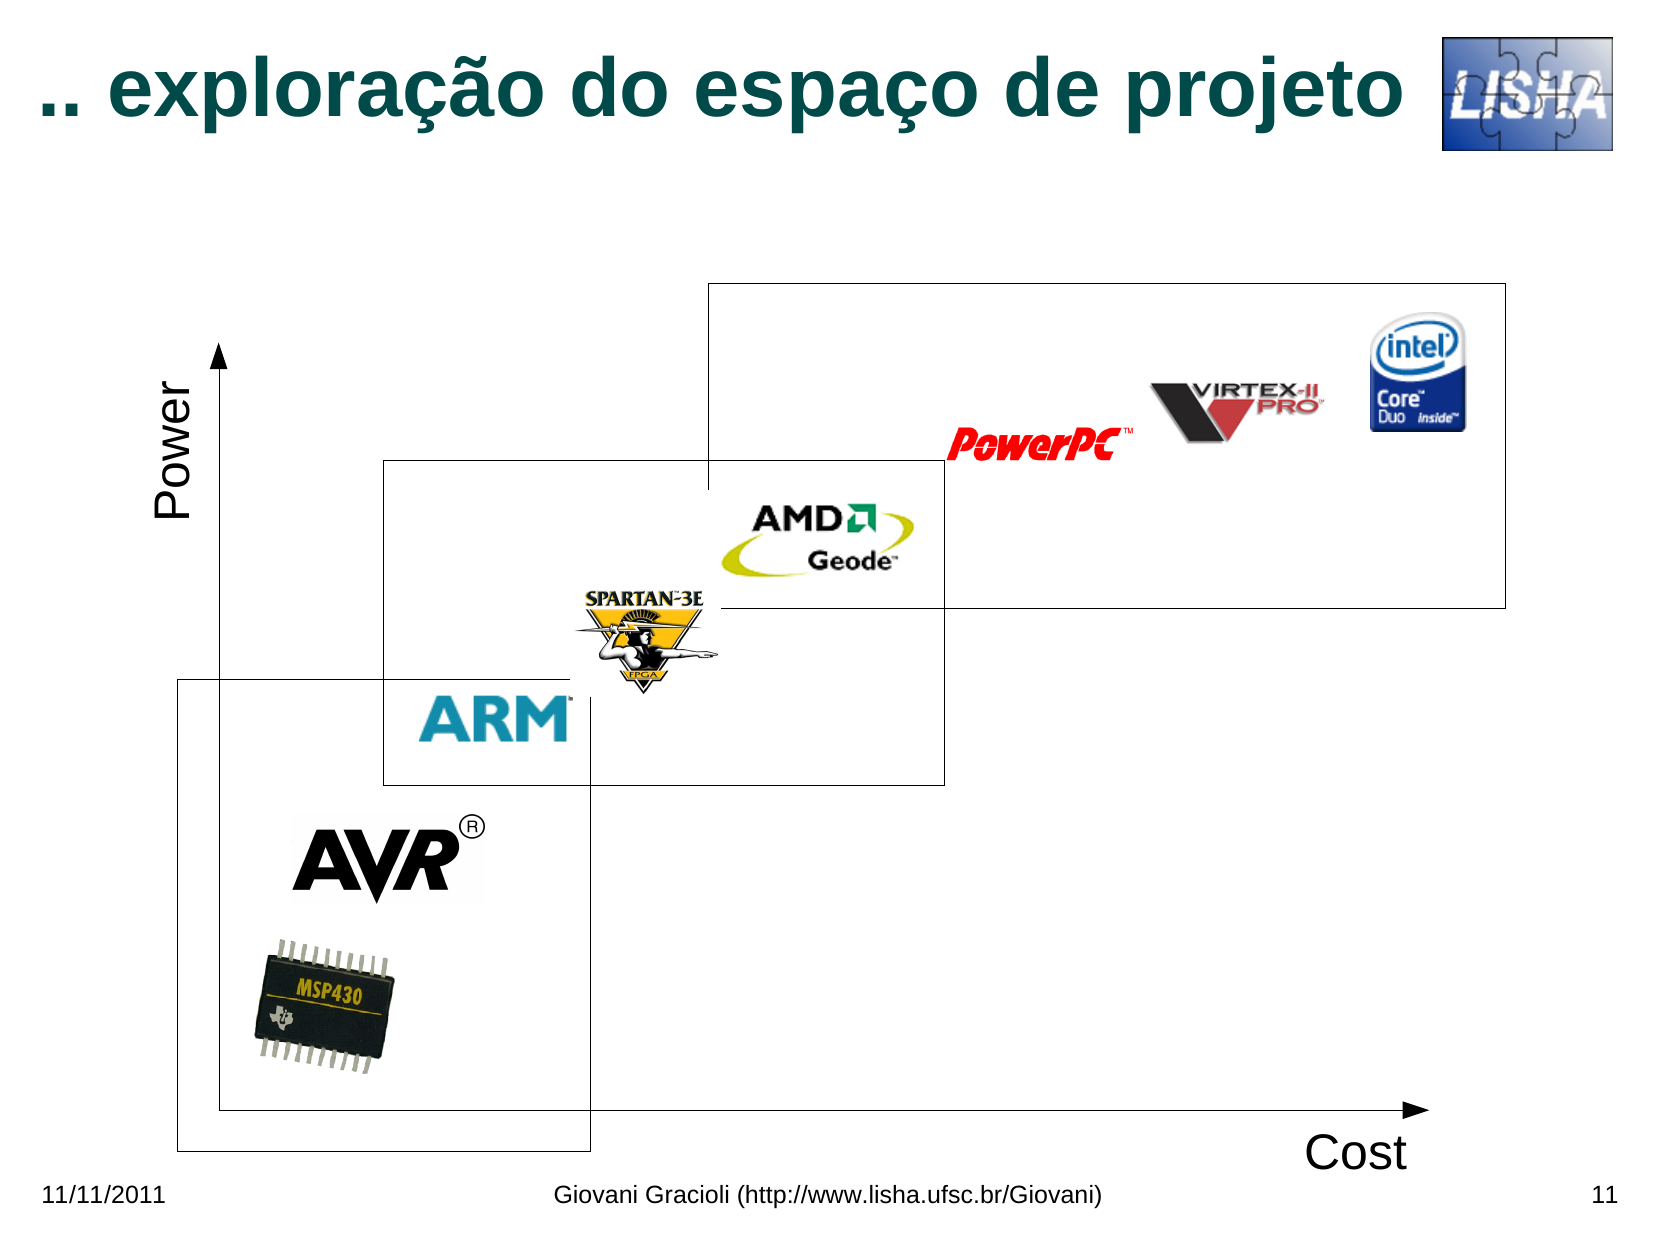

# .. exploração do espaço de projeto
Power
Cost